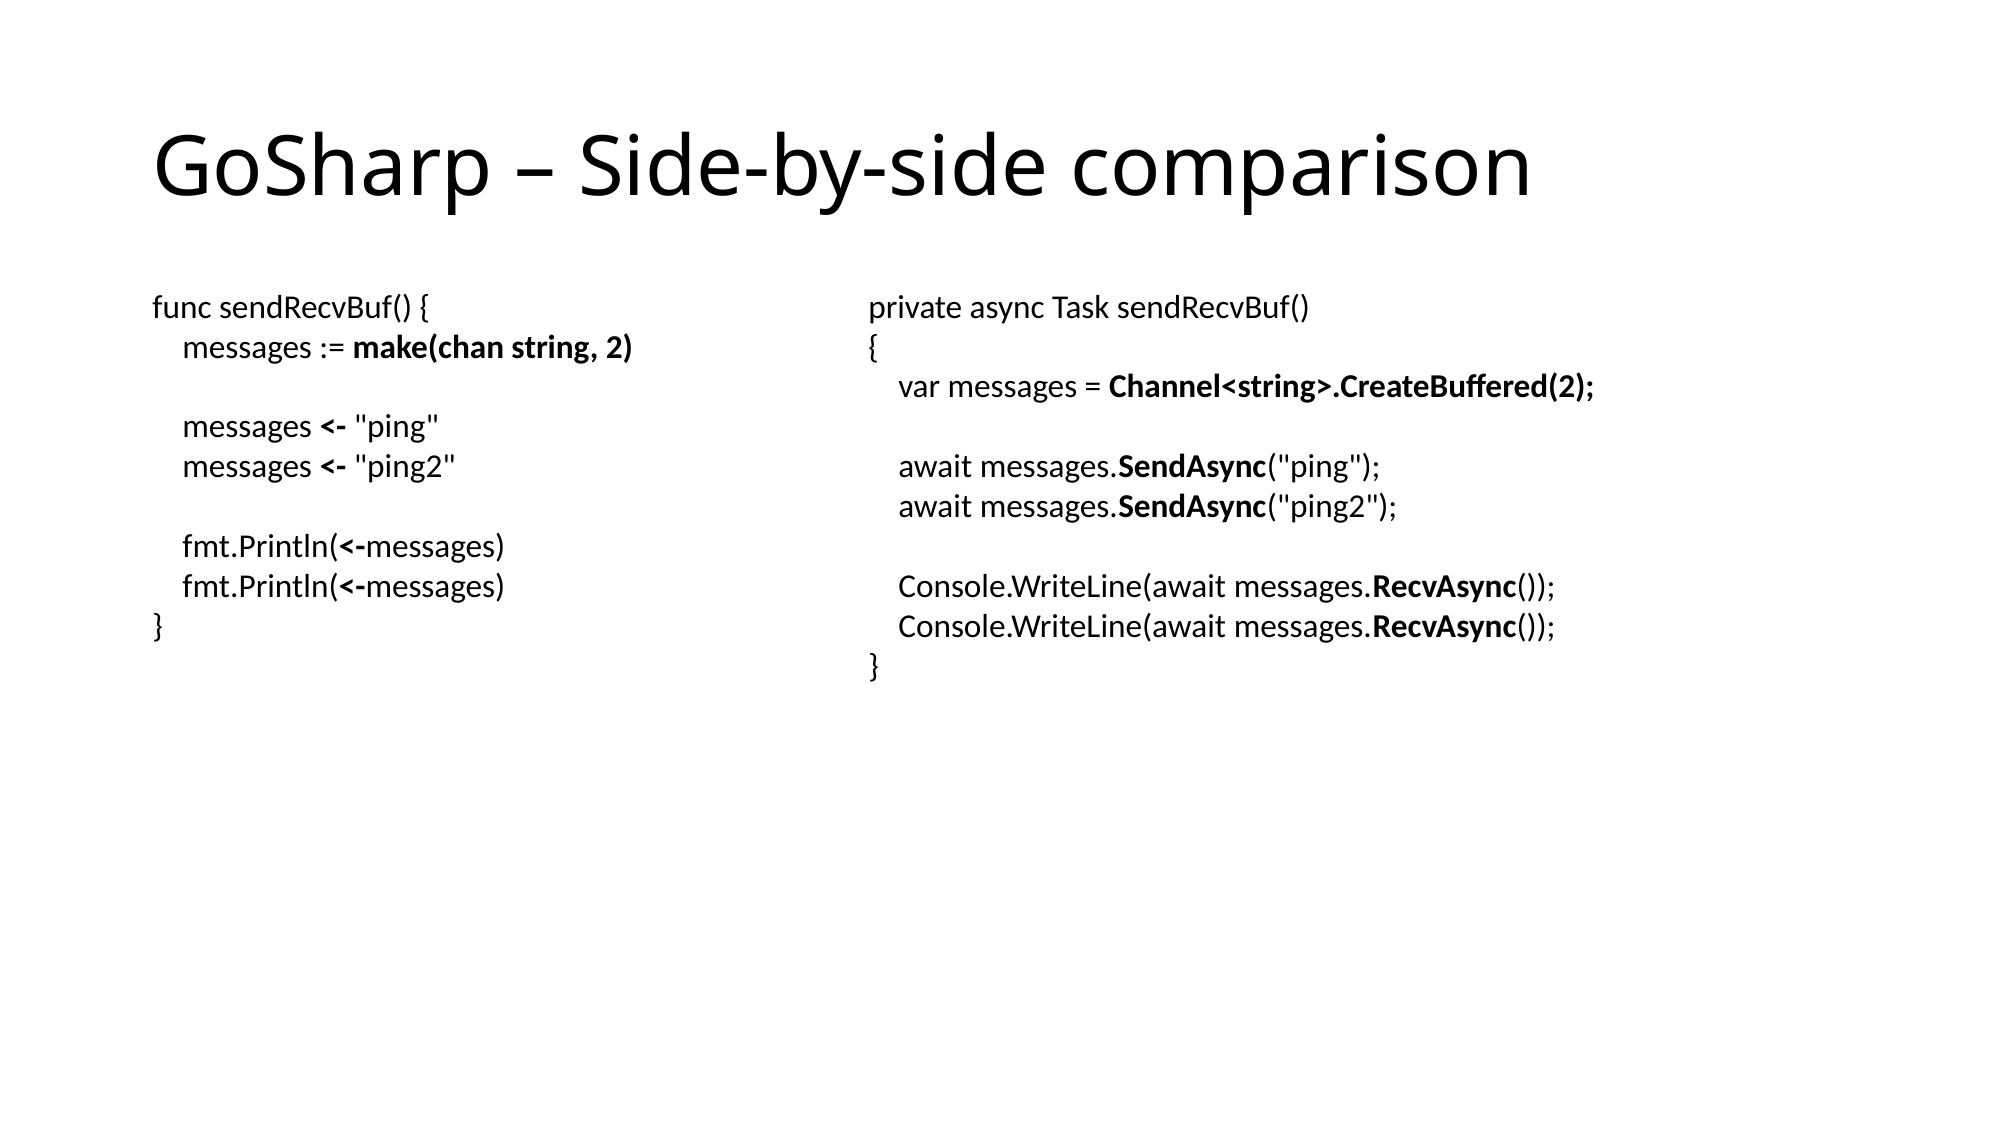

# GoSharp – Side-by-side comparison
func sendRecvBuf() {
 messages := make(chan string, 2)
 messages <- "ping"
 messages <- "ping2"
 fmt.Println(<-messages)
 fmt.Println(<-messages)
}
private async Task sendRecvBuf()
{
 var messages = Channel<string>.CreateBuffered(2);
 await messages.SendAsync("ping");
 await messages.SendAsync("ping2");
 Console.WriteLine(await messages.RecvAsync());
 Console.WriteLine(await messages.RecvAsync());
}